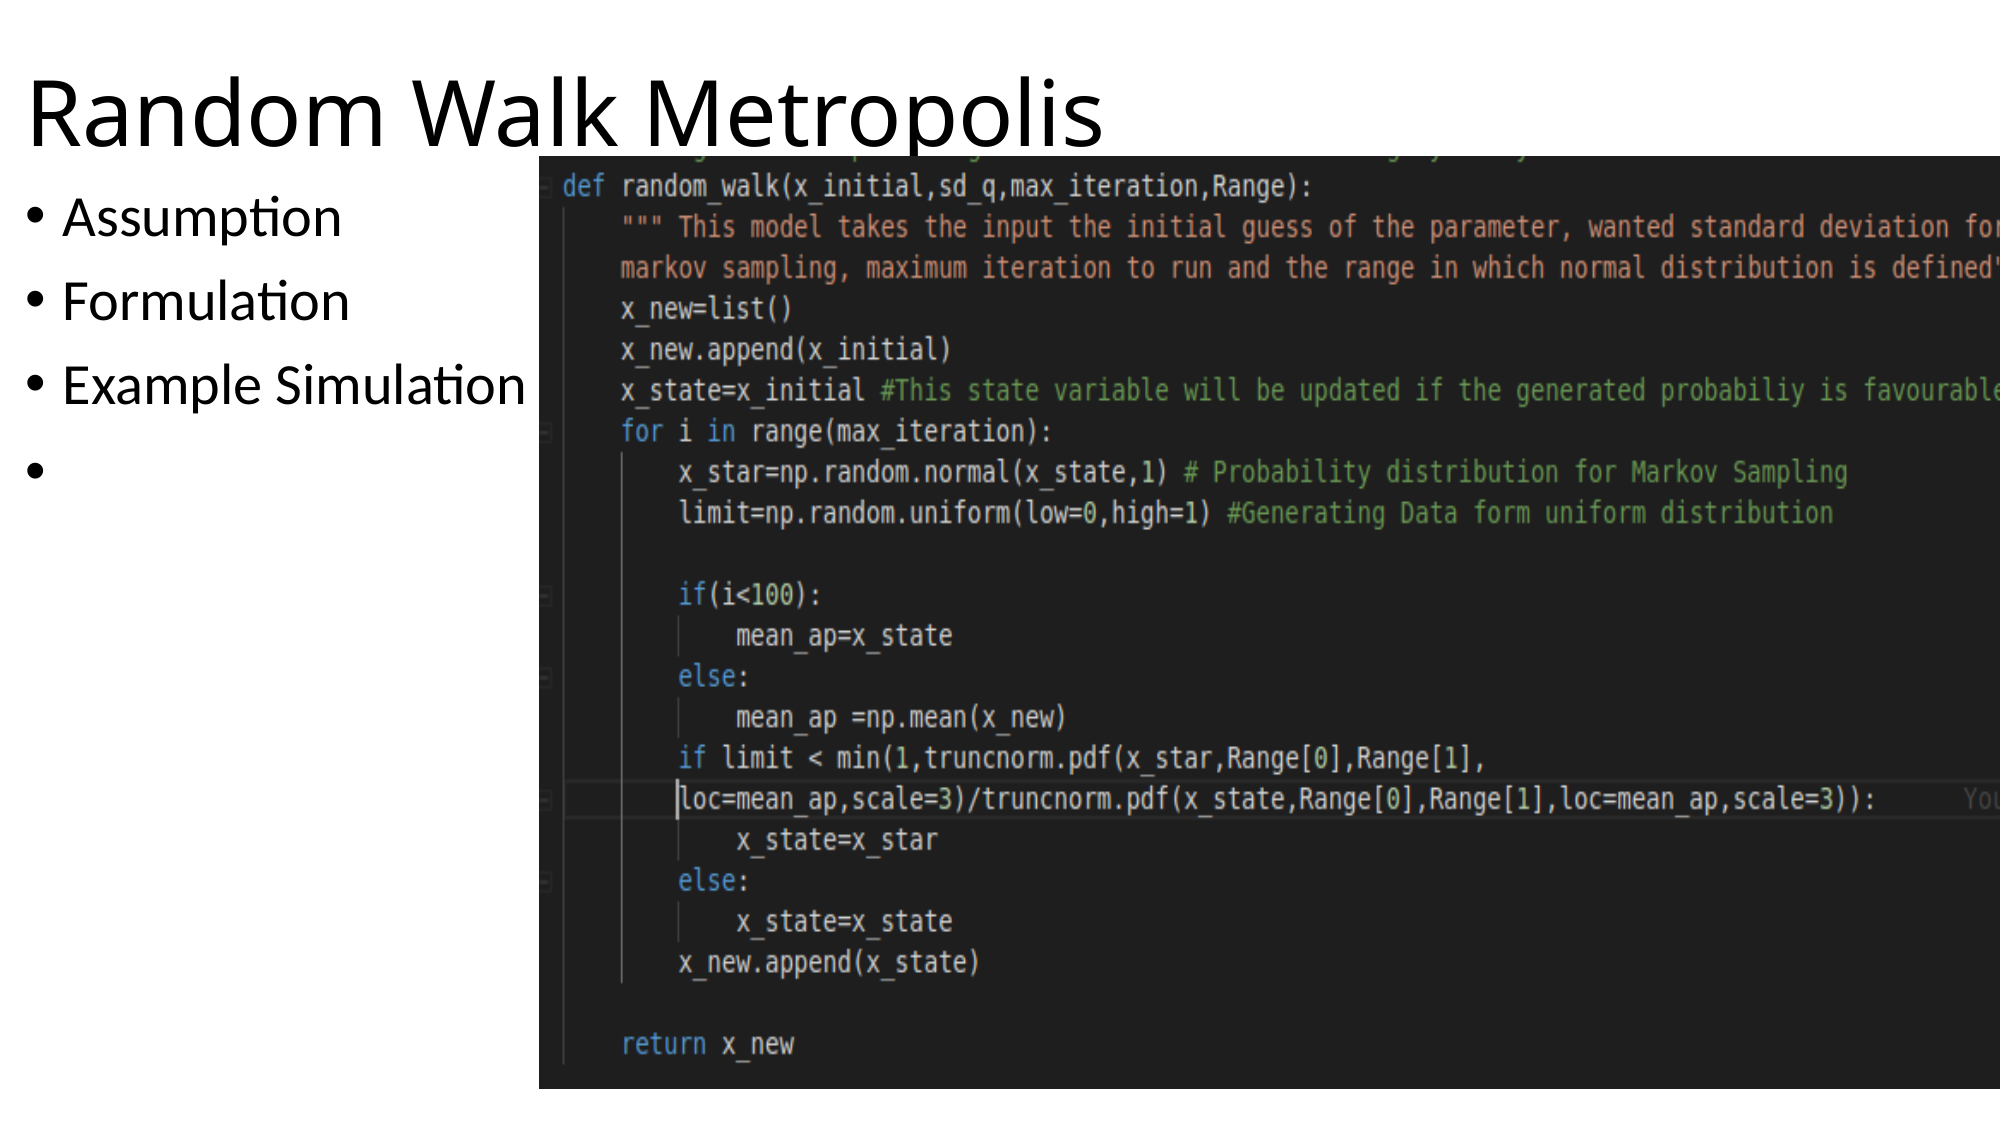

# Random Walk Metropolis
Assumption
Formulation
Example Simulation